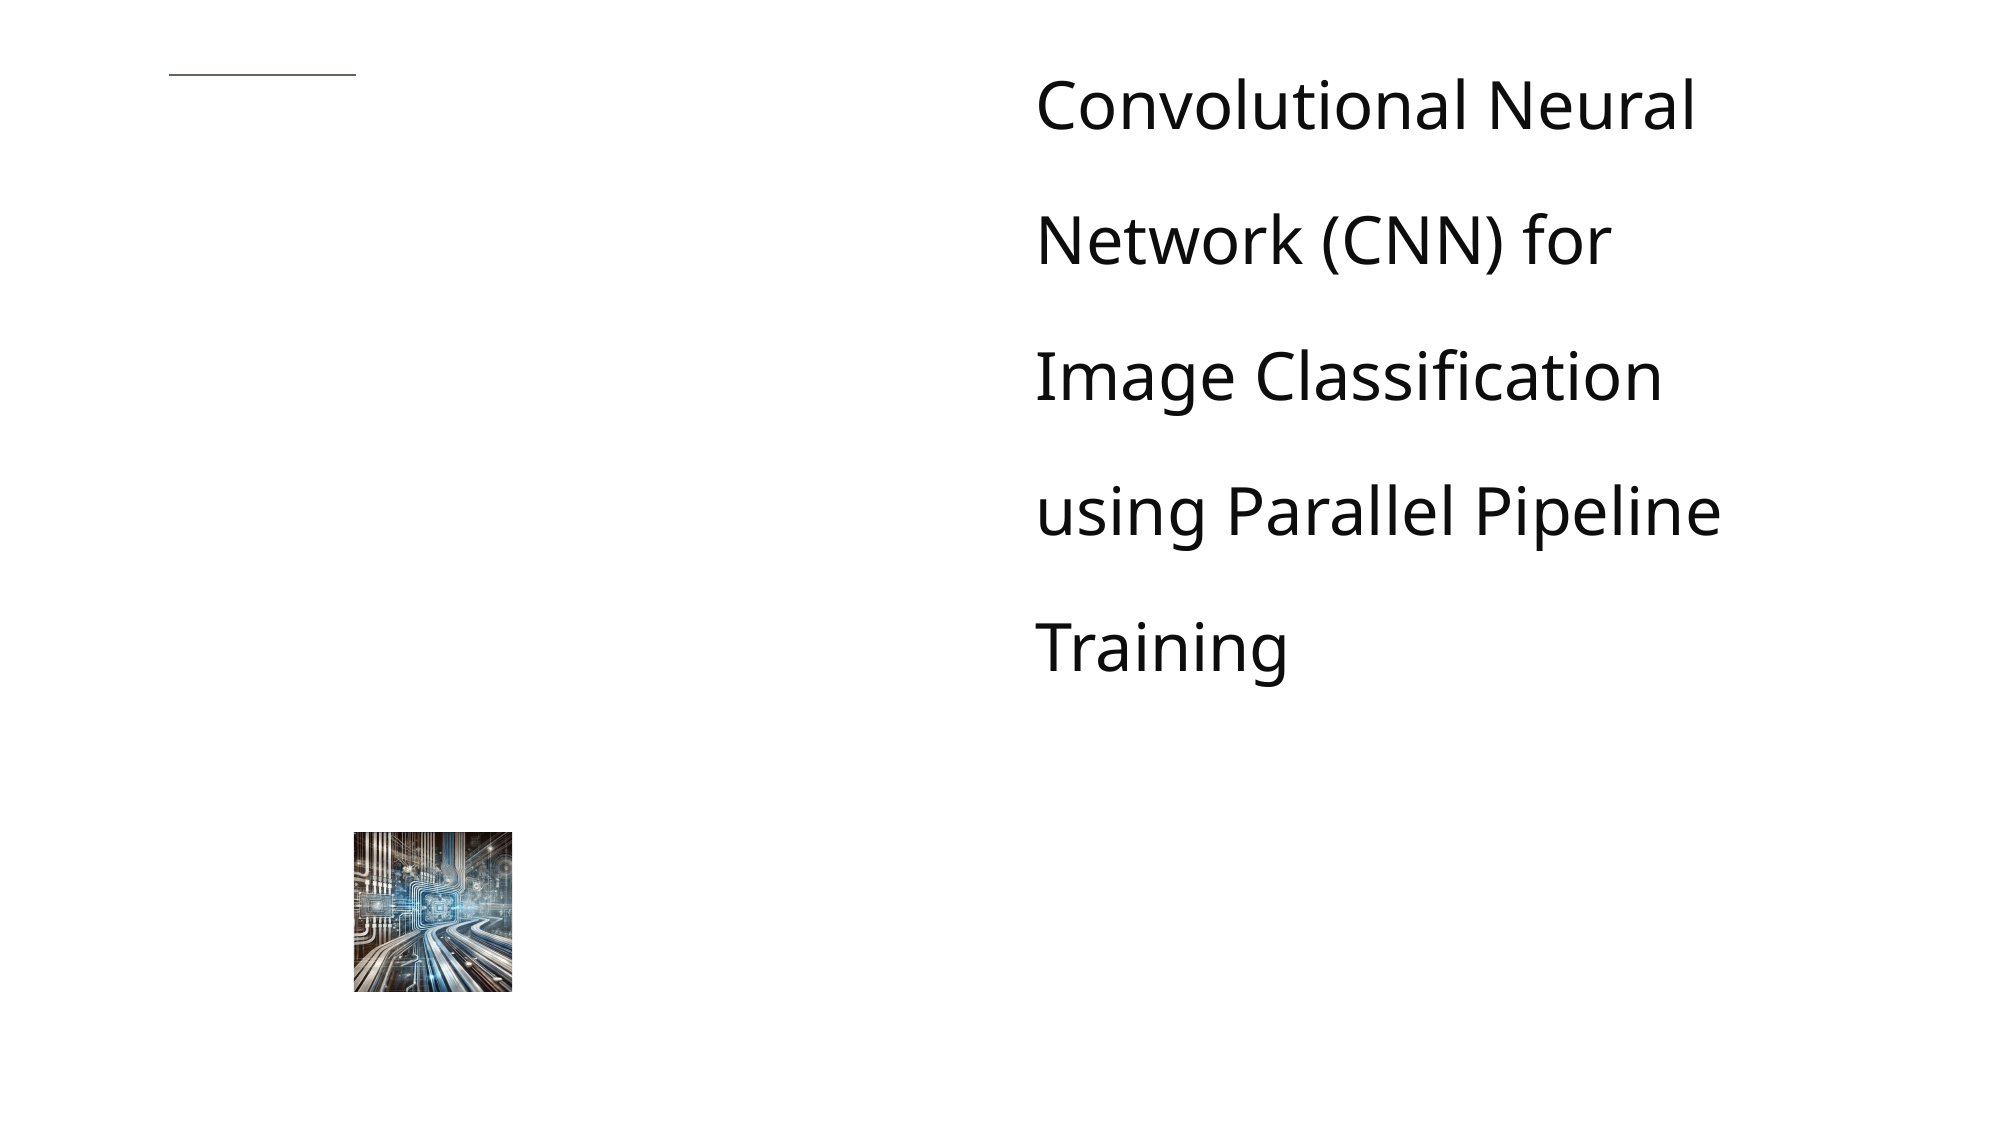

# Convolutional Neural Network (CNN) for Image Classification using Parallel Pipeline Training